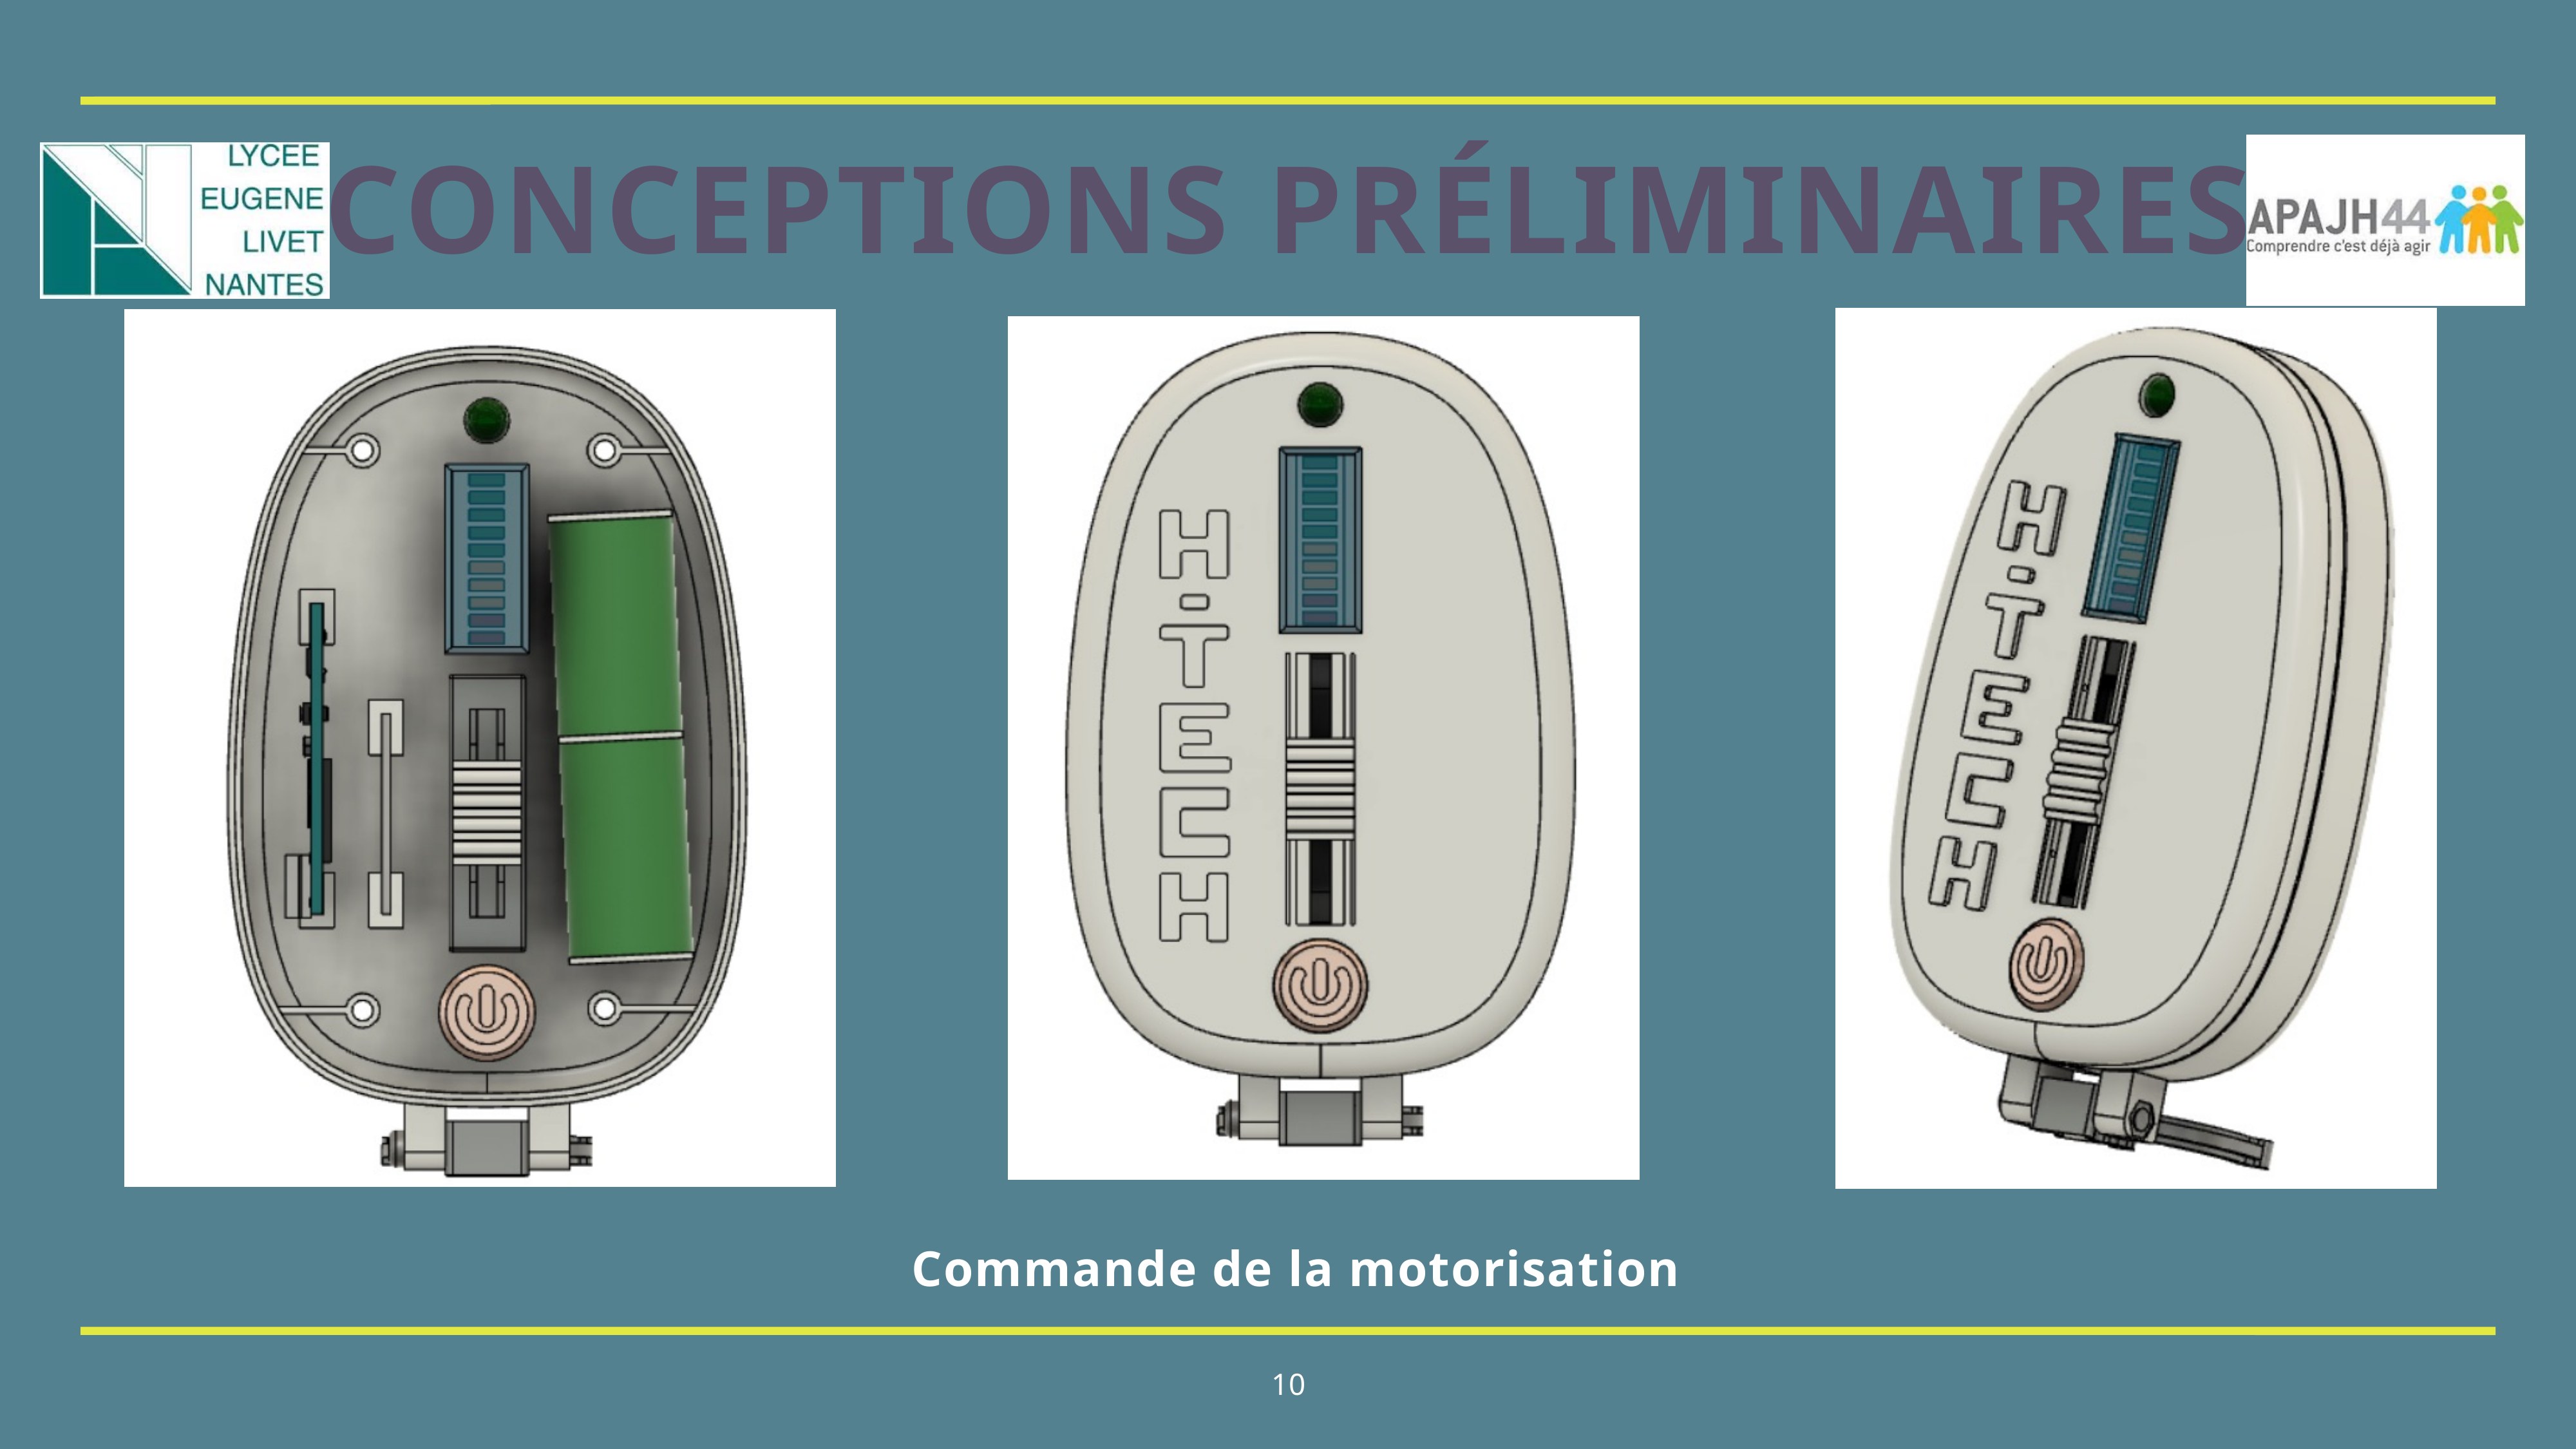

# Conceptions préliminaires
Commande de la motorisation